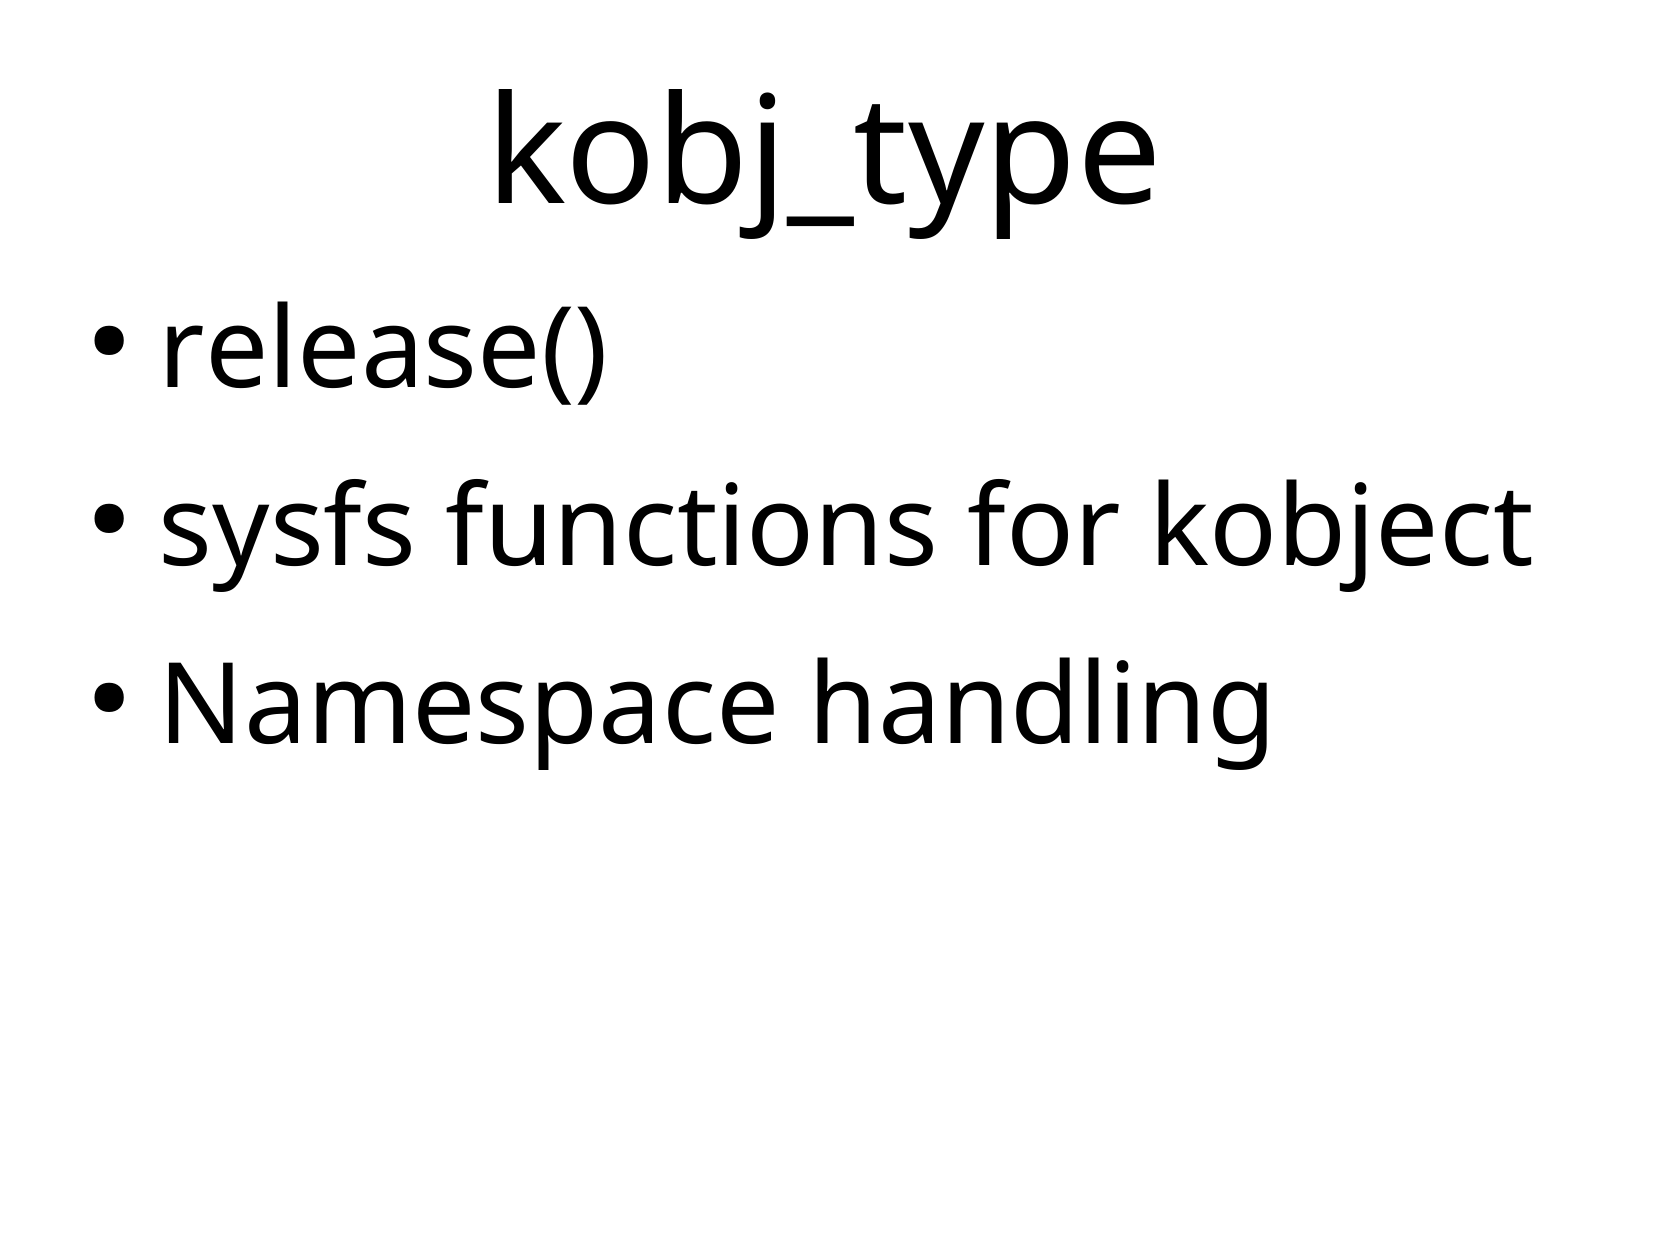

kobj_type
 release()
 sysfs functions for kobject
 Namespace handling